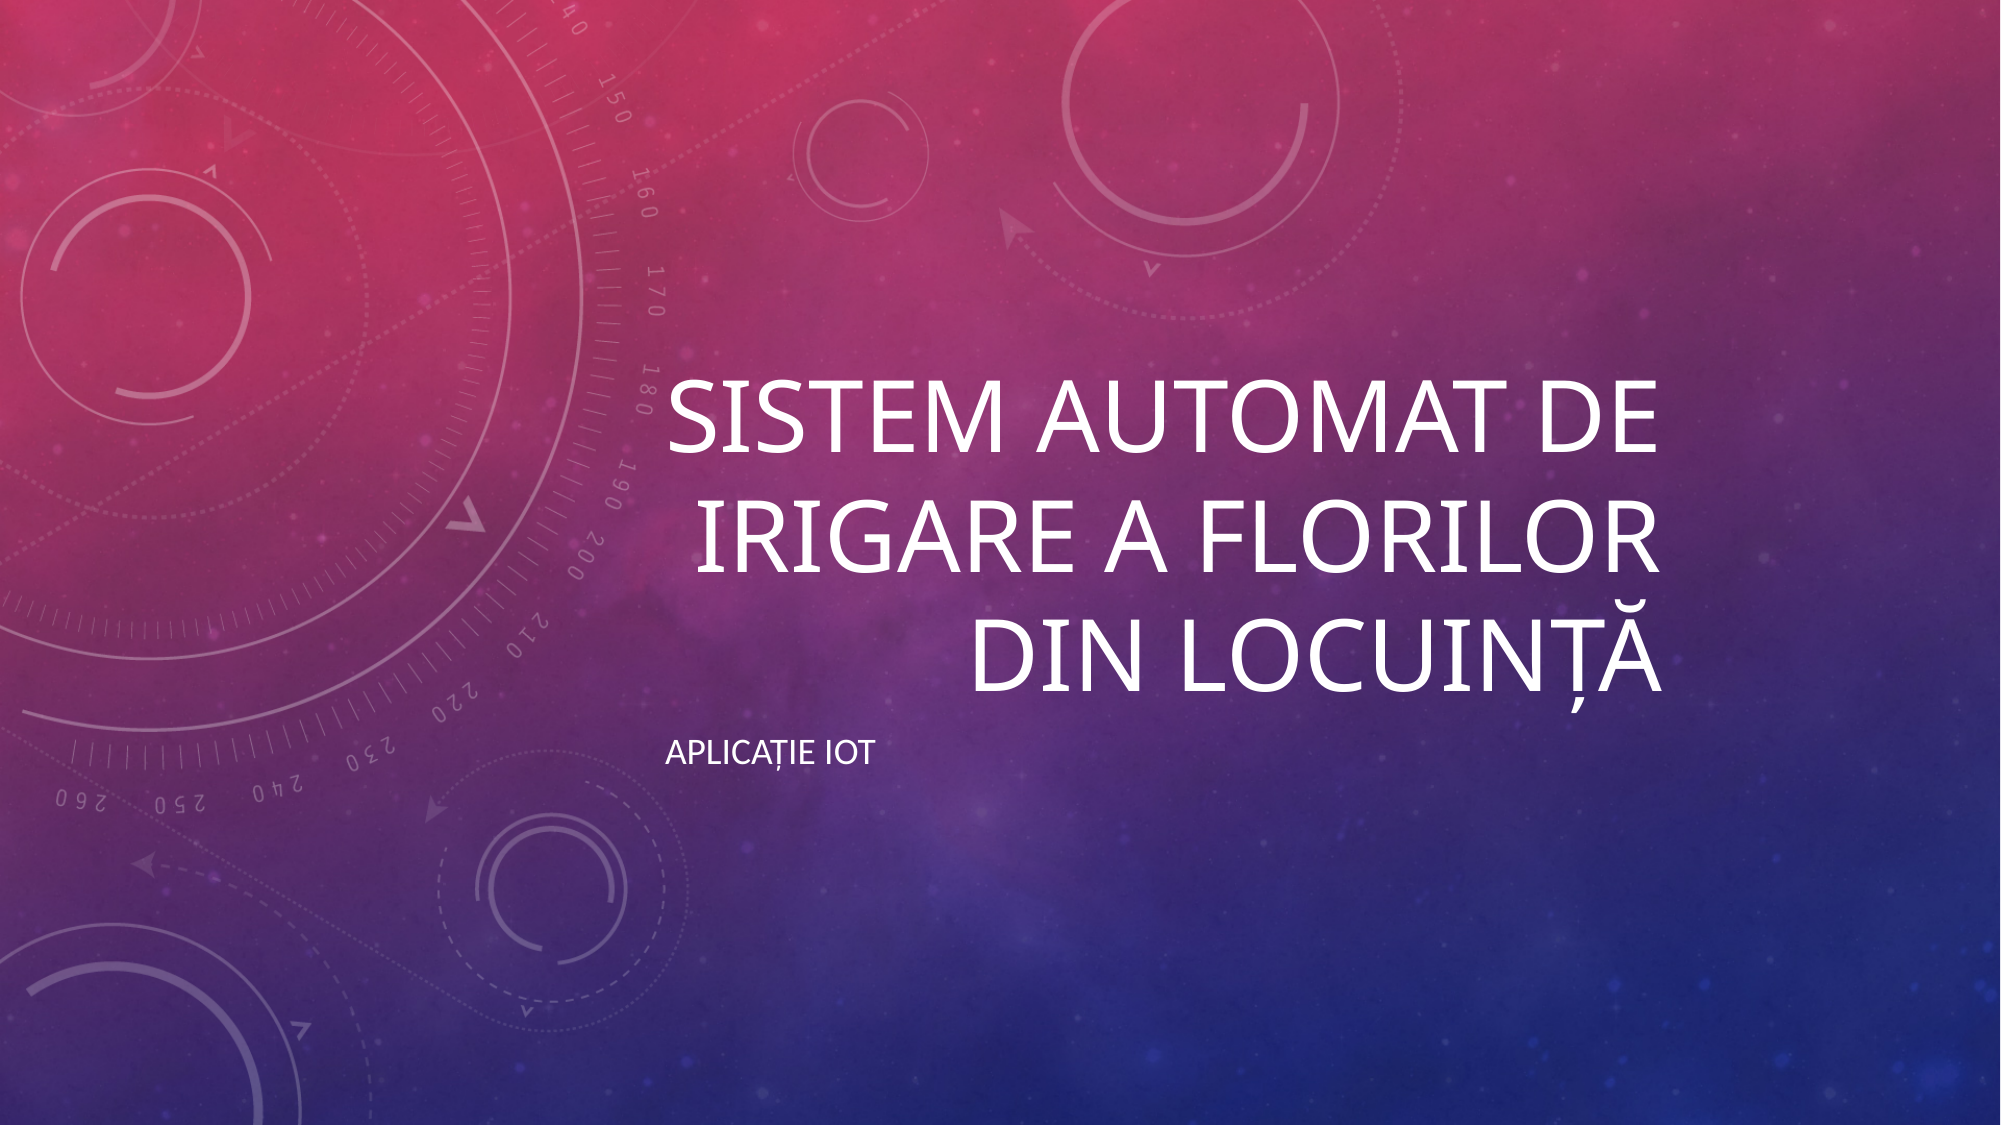

# Sistem automat de irigare a florilor din locuință
Aplicație iot